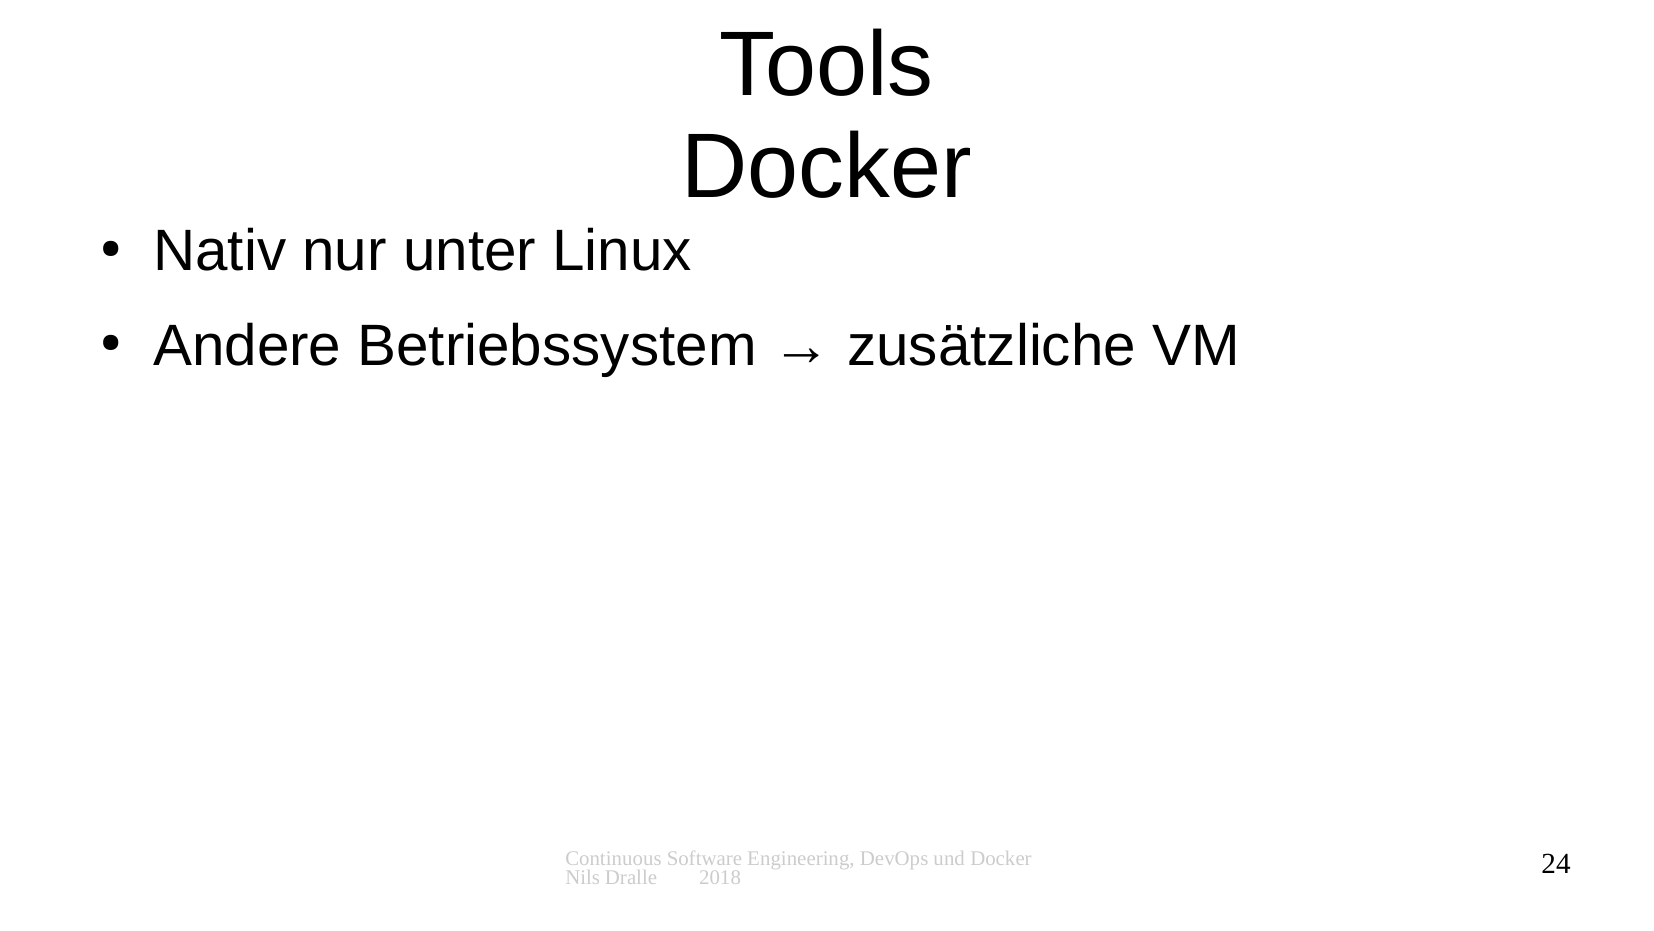

# Tools Docker
Nativ nur unter Linux
Andere Betriebssystem → zusätzliche VM
Continuous Software Engineering, DevOps und Docker Nils Dralle 2018
24